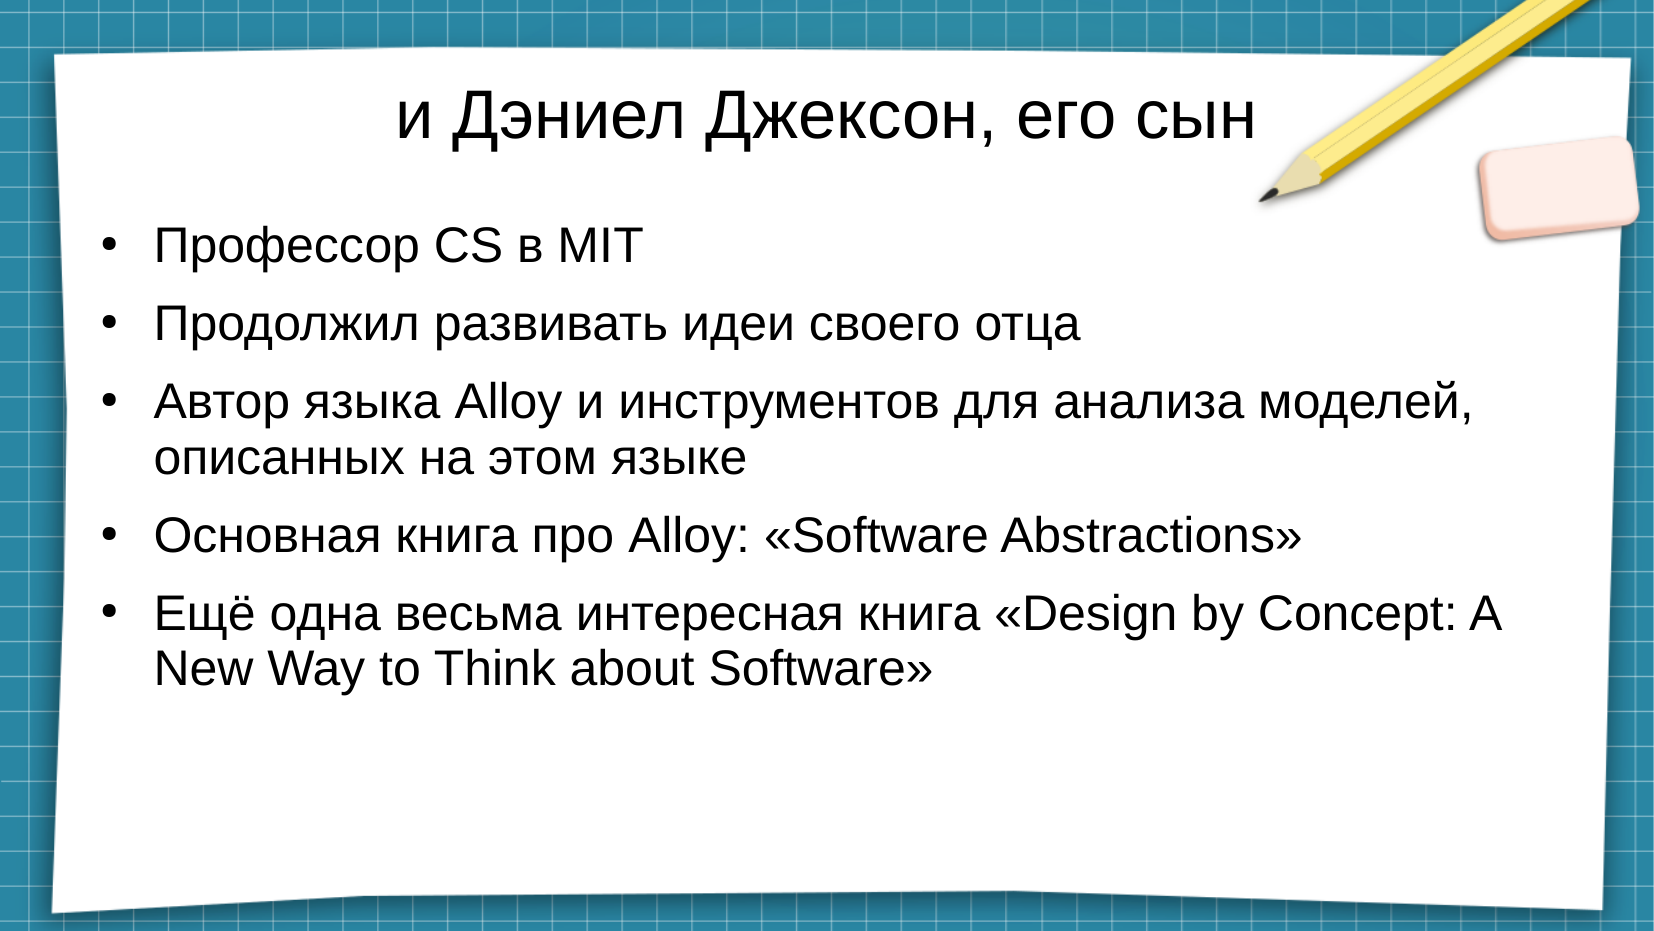

# и Дэниел Джексон, его сын
Профессор CS в MIT
Продолжил развивать идеи своего отца
Автор языка Alloy и инструментов для анализа моделей, описанных на этом языке
Основная книга про Alloy: «Software Abstractions»
Ещё одна весьма интересная книга «Design by Concept: A New Way to Think about Software»